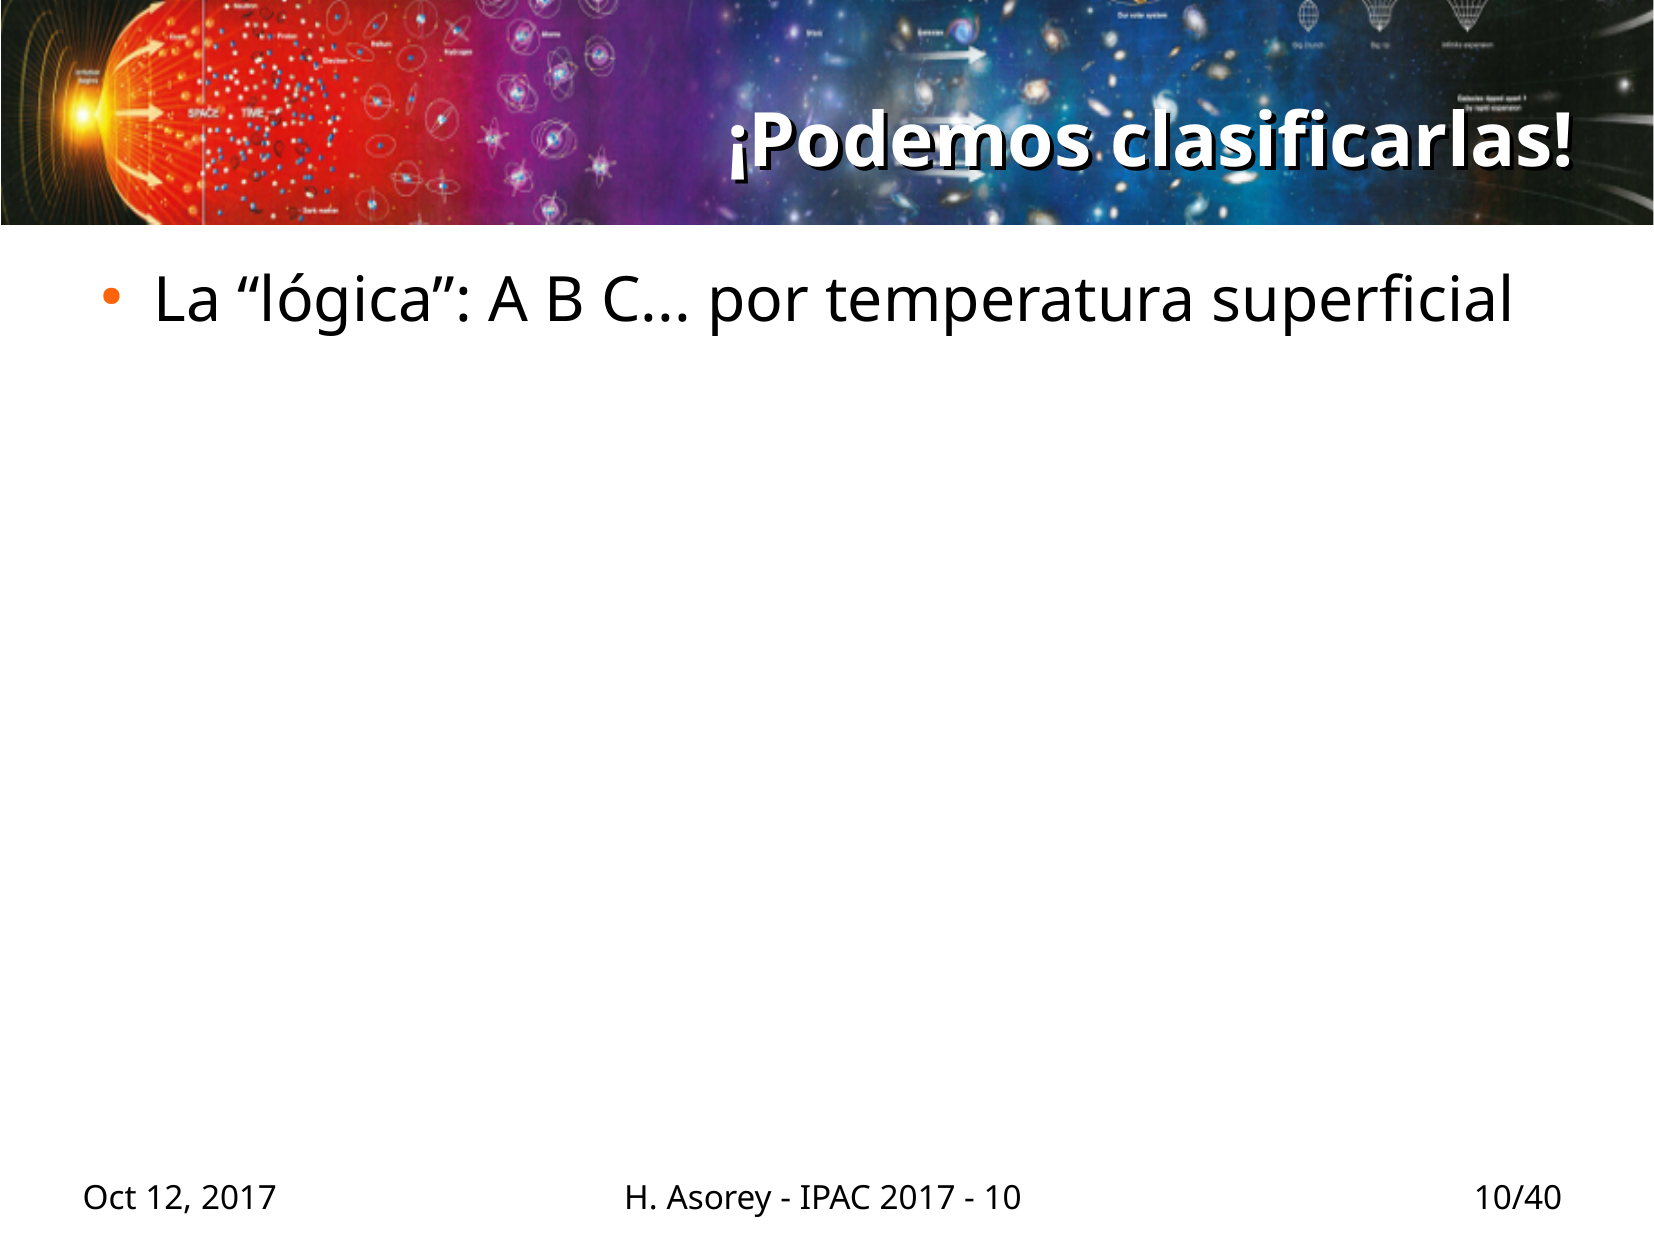

# ¡Podemos clasificarlas!
La “lógica”: A B C... por temperatura superficial
Oct 12, 2017
H. Asorey - IPAC 2017 - 10
10